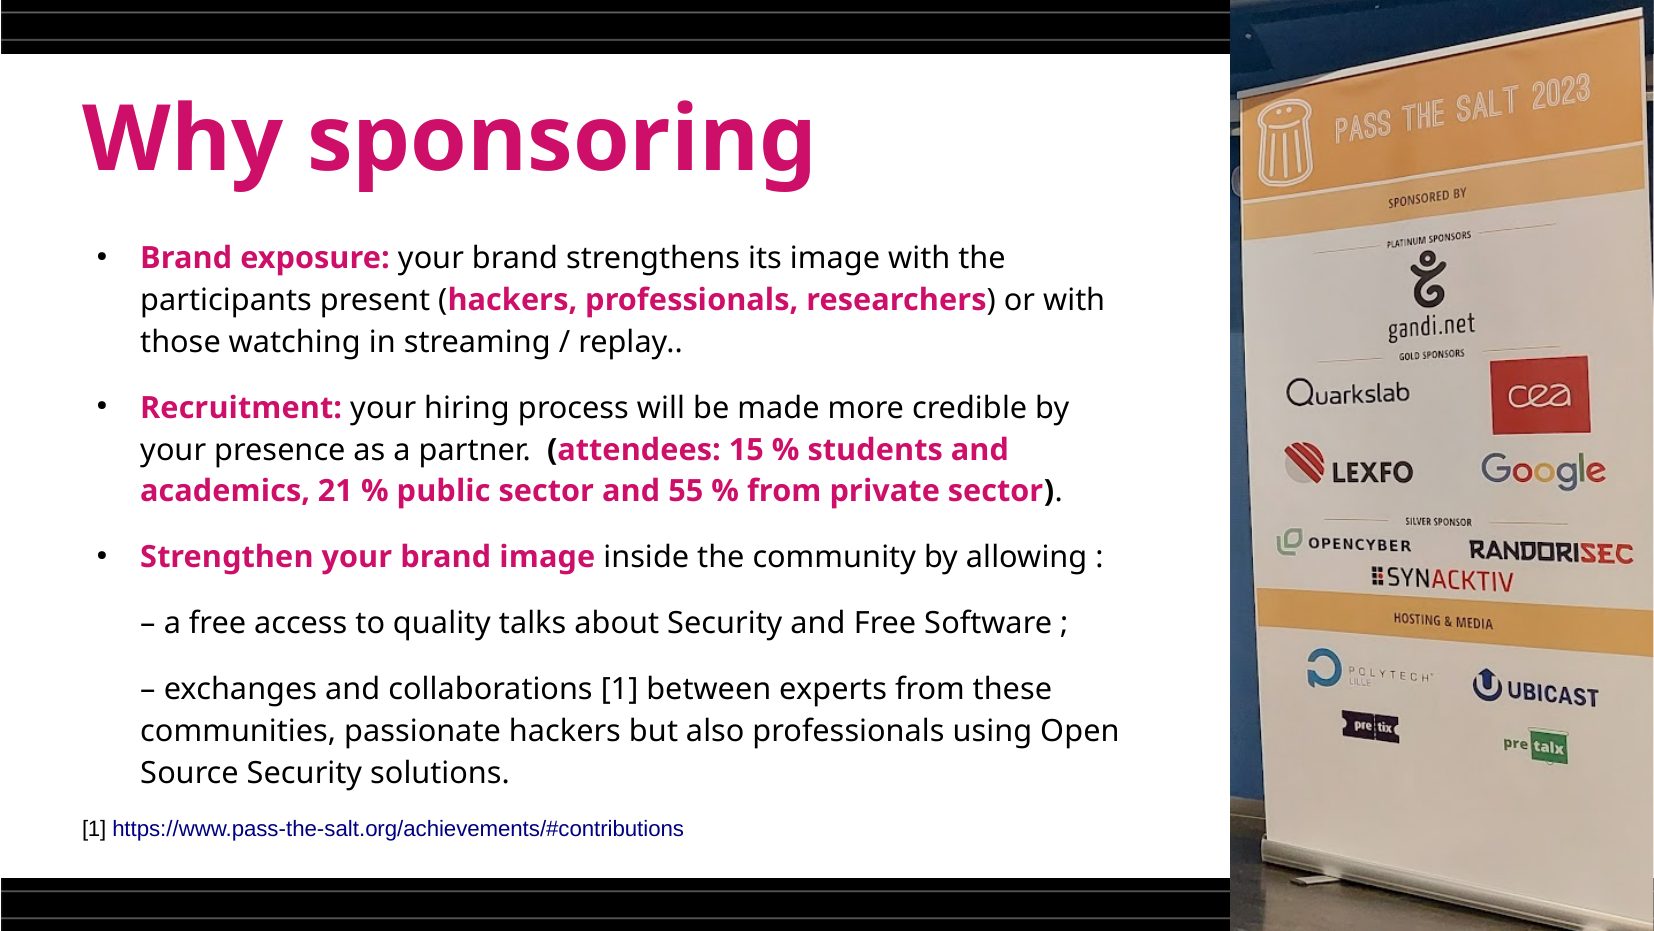

# Why sponsoring
Brand exposure: your brand strengthens its image with the participants present (hackers, professionals, researchers) or with those watching in streaming / replay..
Recruitment: your hiring process will be made more credible by your presence as a partner. (attendees: 15 % students and academics, 21 % public sector and 55 % from private sector).
Strengthen your brand image inside the community by allowing :
– a free access to quality talks about Security and Free Software ;
– exchanges and collaborations [1] between experts from these communities, passionate hackers but also professionals using Open Source Security solutions.
[1] https://www.pass-the-salt.org/achievements/#contributions